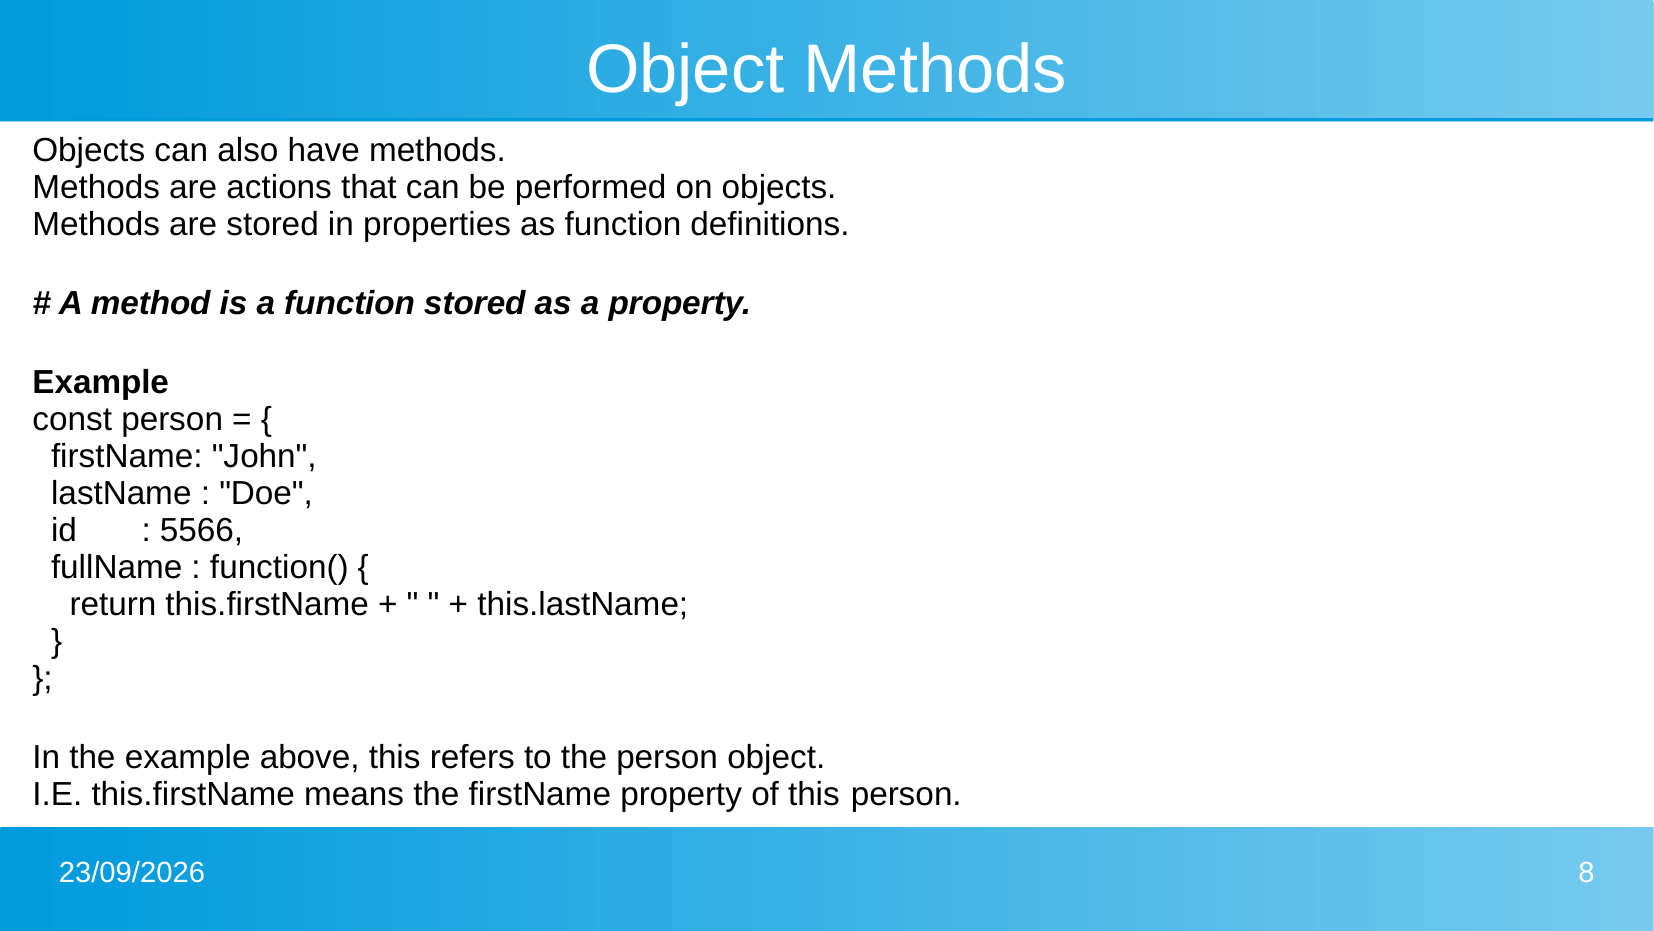

# Object Methods
Objects can also have methods.
Methods are actions that can be performed on objects.
Methods are stored in properties as function definitions.
# A method is a function stored as a property.
Example
const person = {
 firstName: "John",
 lastName : "Doe",
 id : 5566,
 fullName : function() {
 return this.firstName + " " + this.lastName;
 }
};
In the example above, this refers to the person object.
I.E. this.firstName means the firstName property of this person.
8